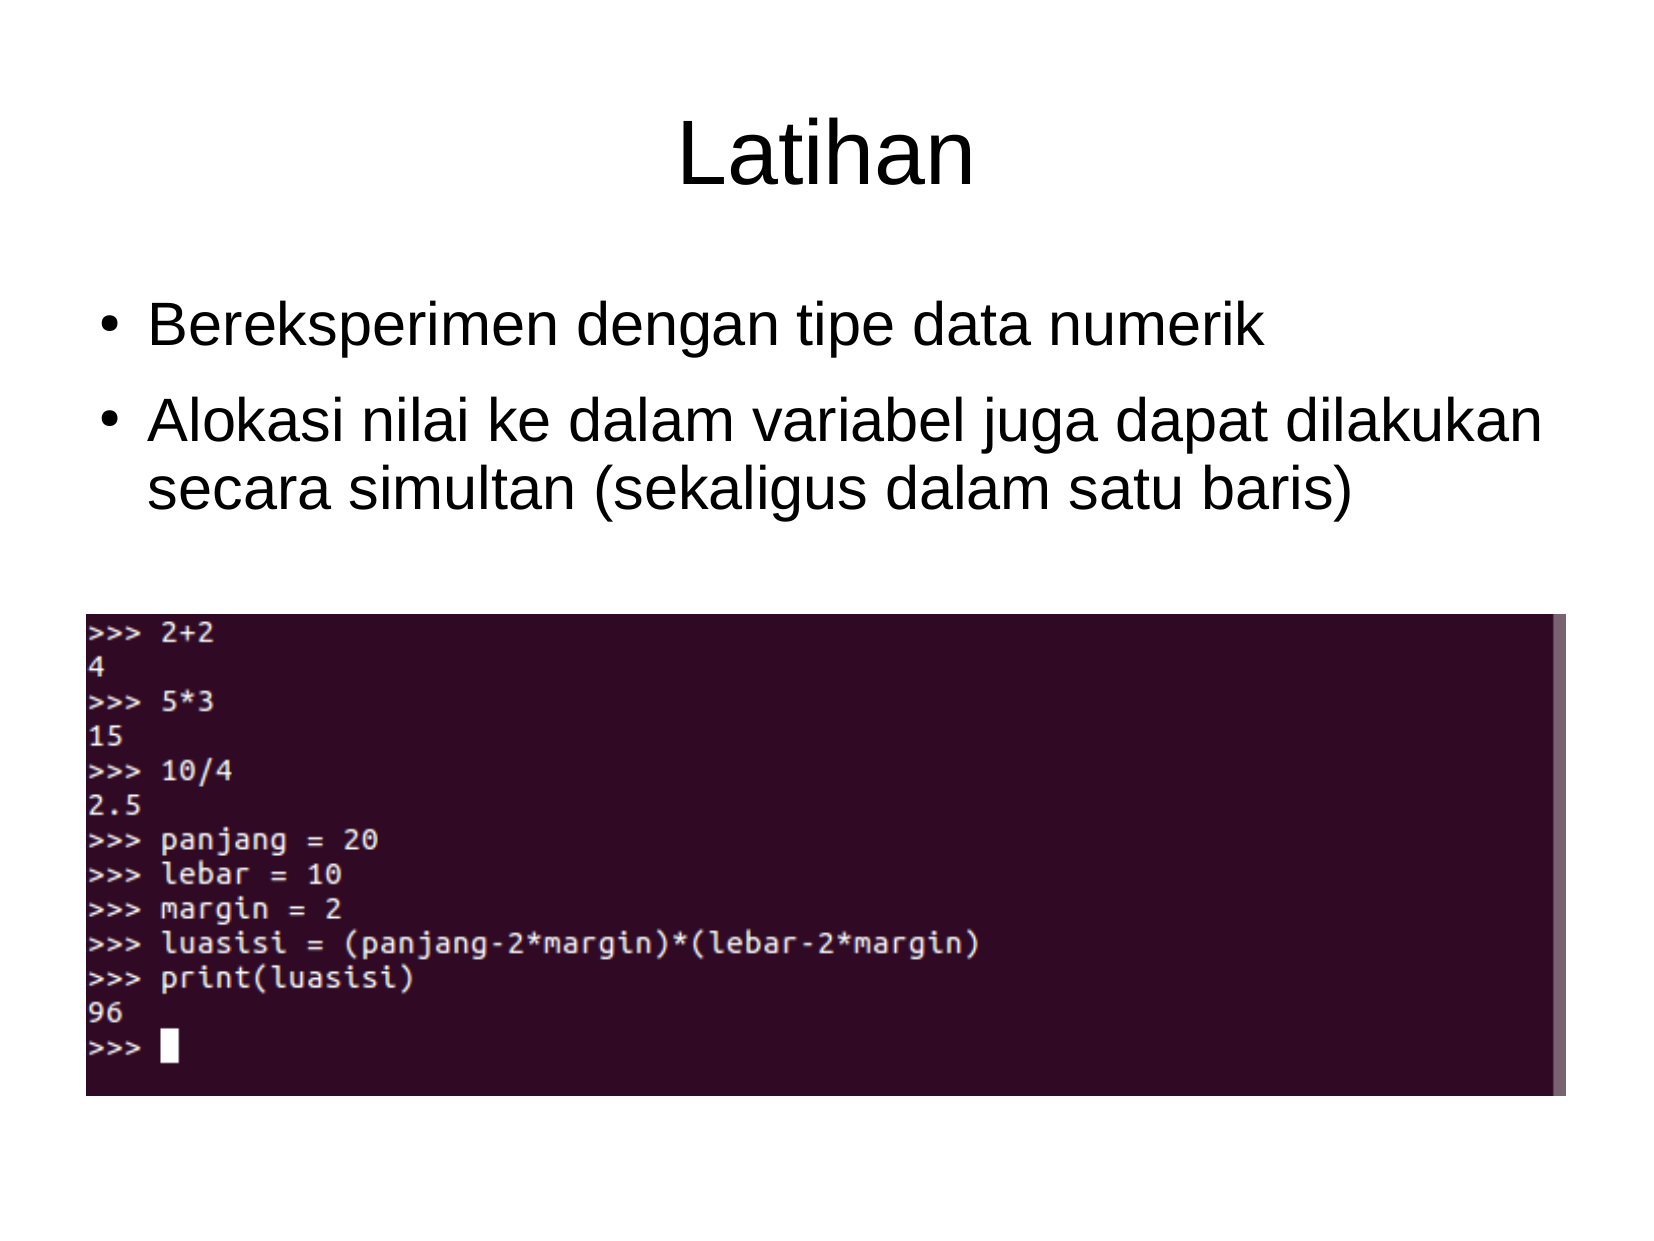

# Latihan
Bereksperimen dengan tipe data numerik
Alokasi nilai ke dalam variabel juga dapat dilakukan secara simultan (sekaligus dalam satu baris)